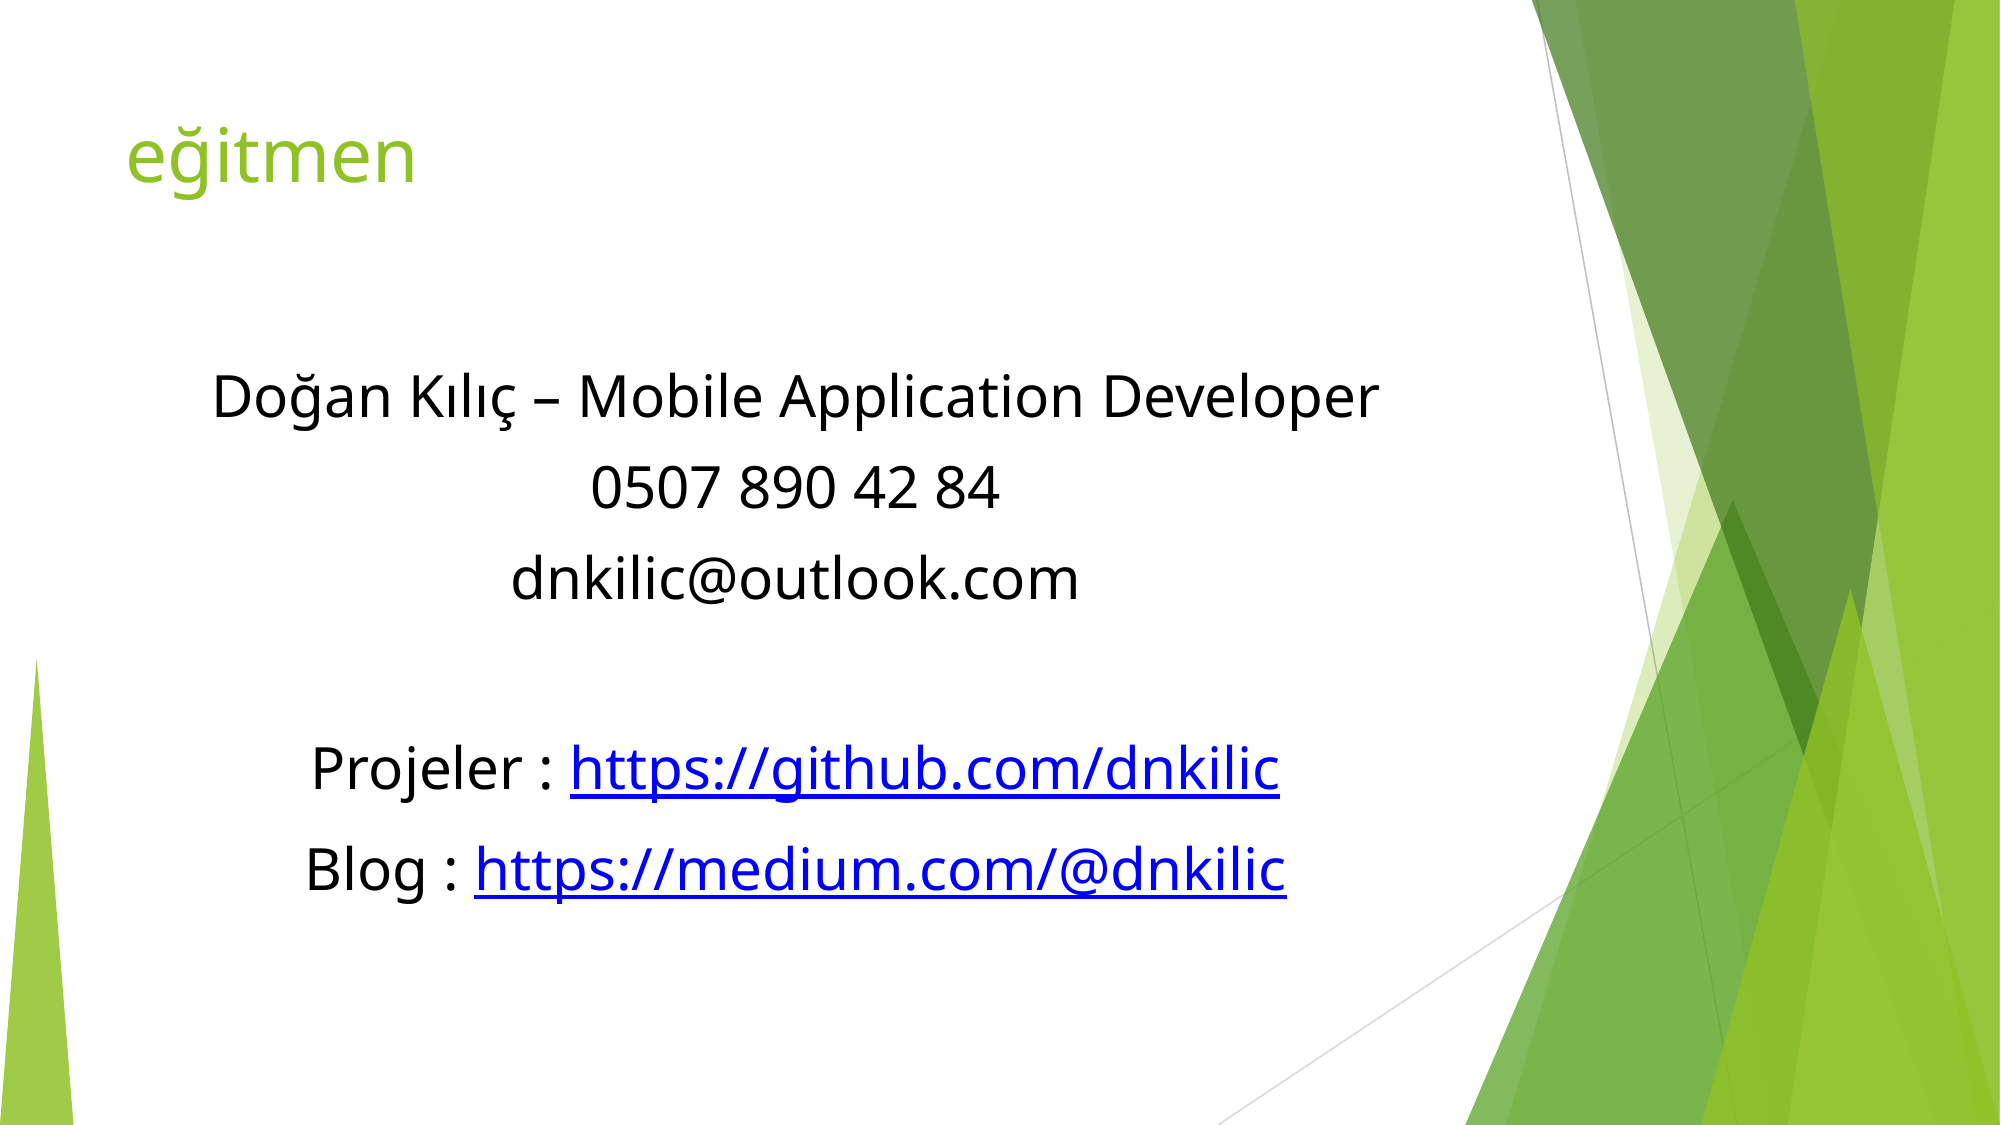

# eğitmen
Doğan Kılıç – Mobile Application Developer
0507 890 42 84
dnkilic@outlook.com
Projeler : https://github.com/dnkilic
Blog : https://medium.com/@dnkilic